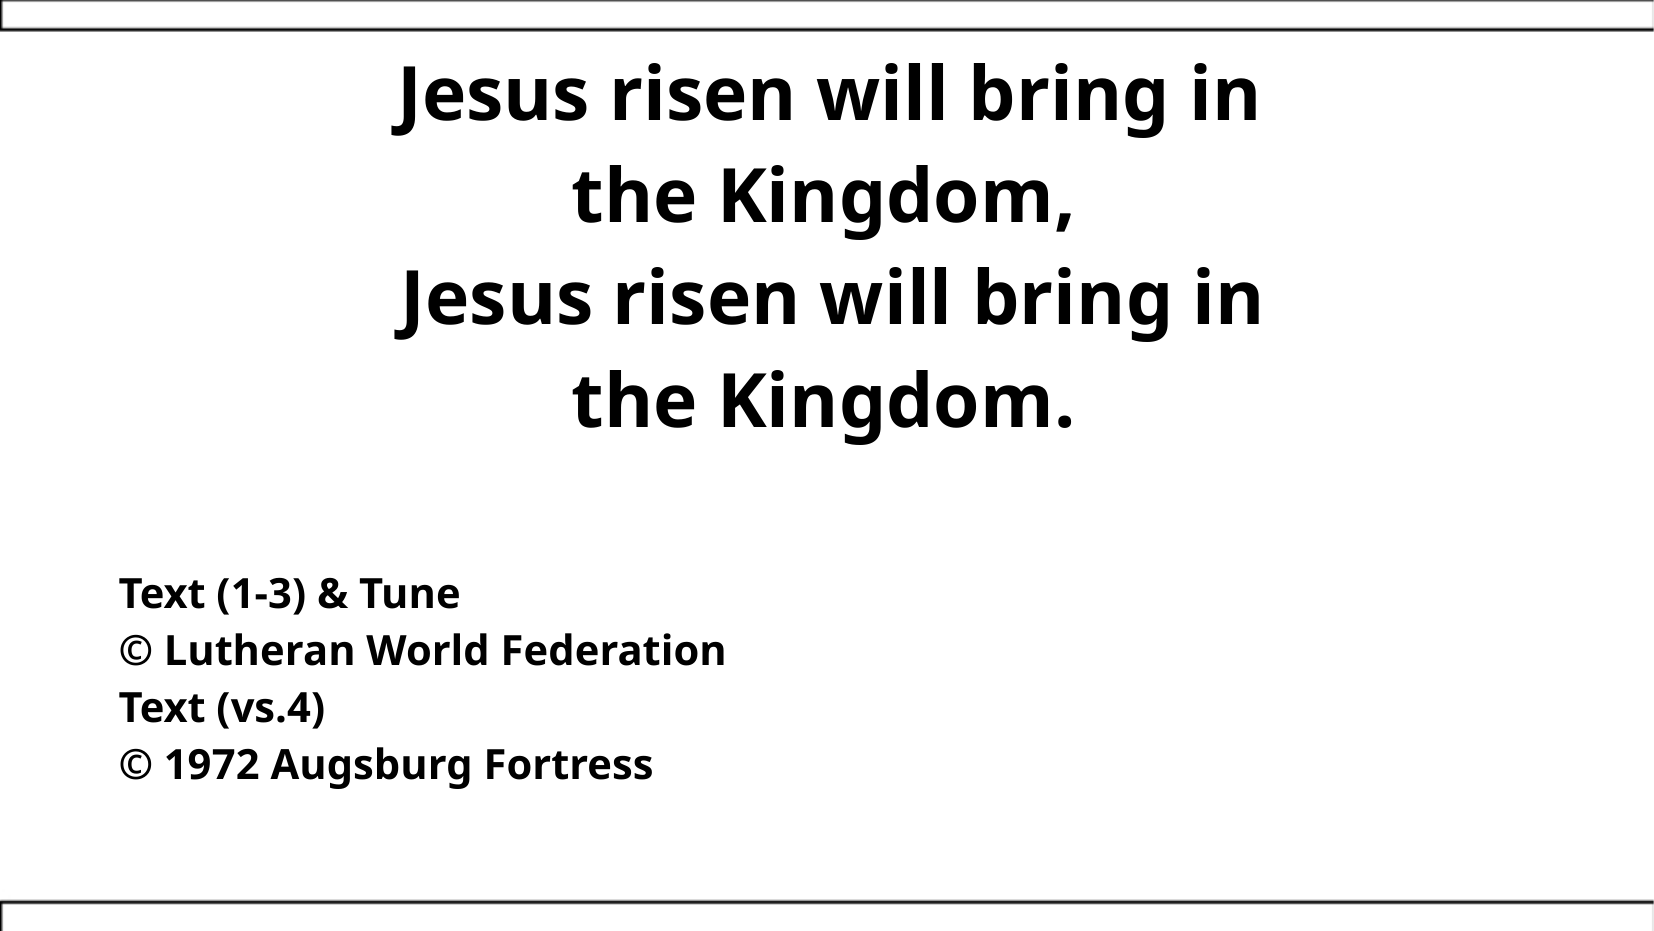

Jesus risen will bring in
the Kingdom,
 Jesus risen will bring in
the Kingdom.
Text (1-3) & Tune
© Lutheran World Federation
Text (vs.4)
© 1972 Augsburg Fortress